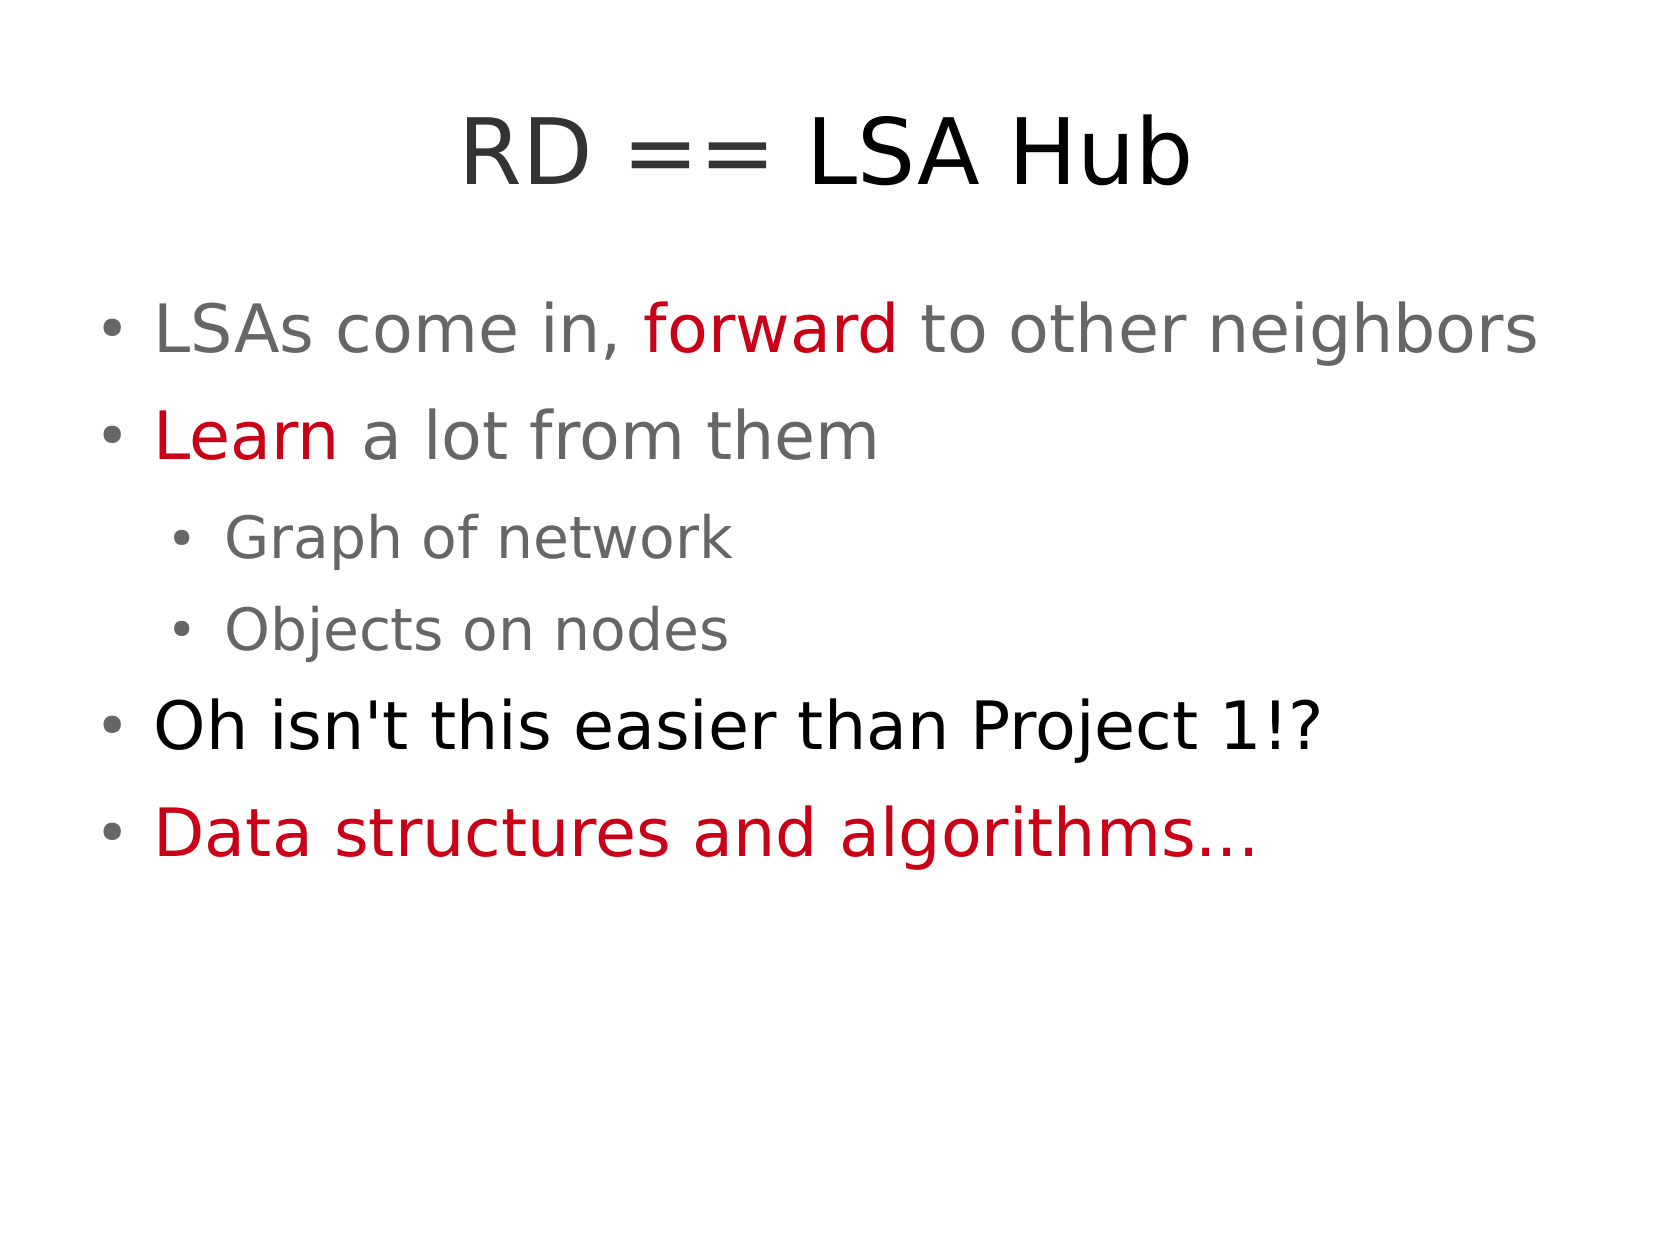

# RD == LSA Hub
LSAs come in, forward to other neighbors
Learn a lot from them
Graph of network
Objects on nodes
Oh isn't this easier than Project 1!?
Data structures and algorithms...